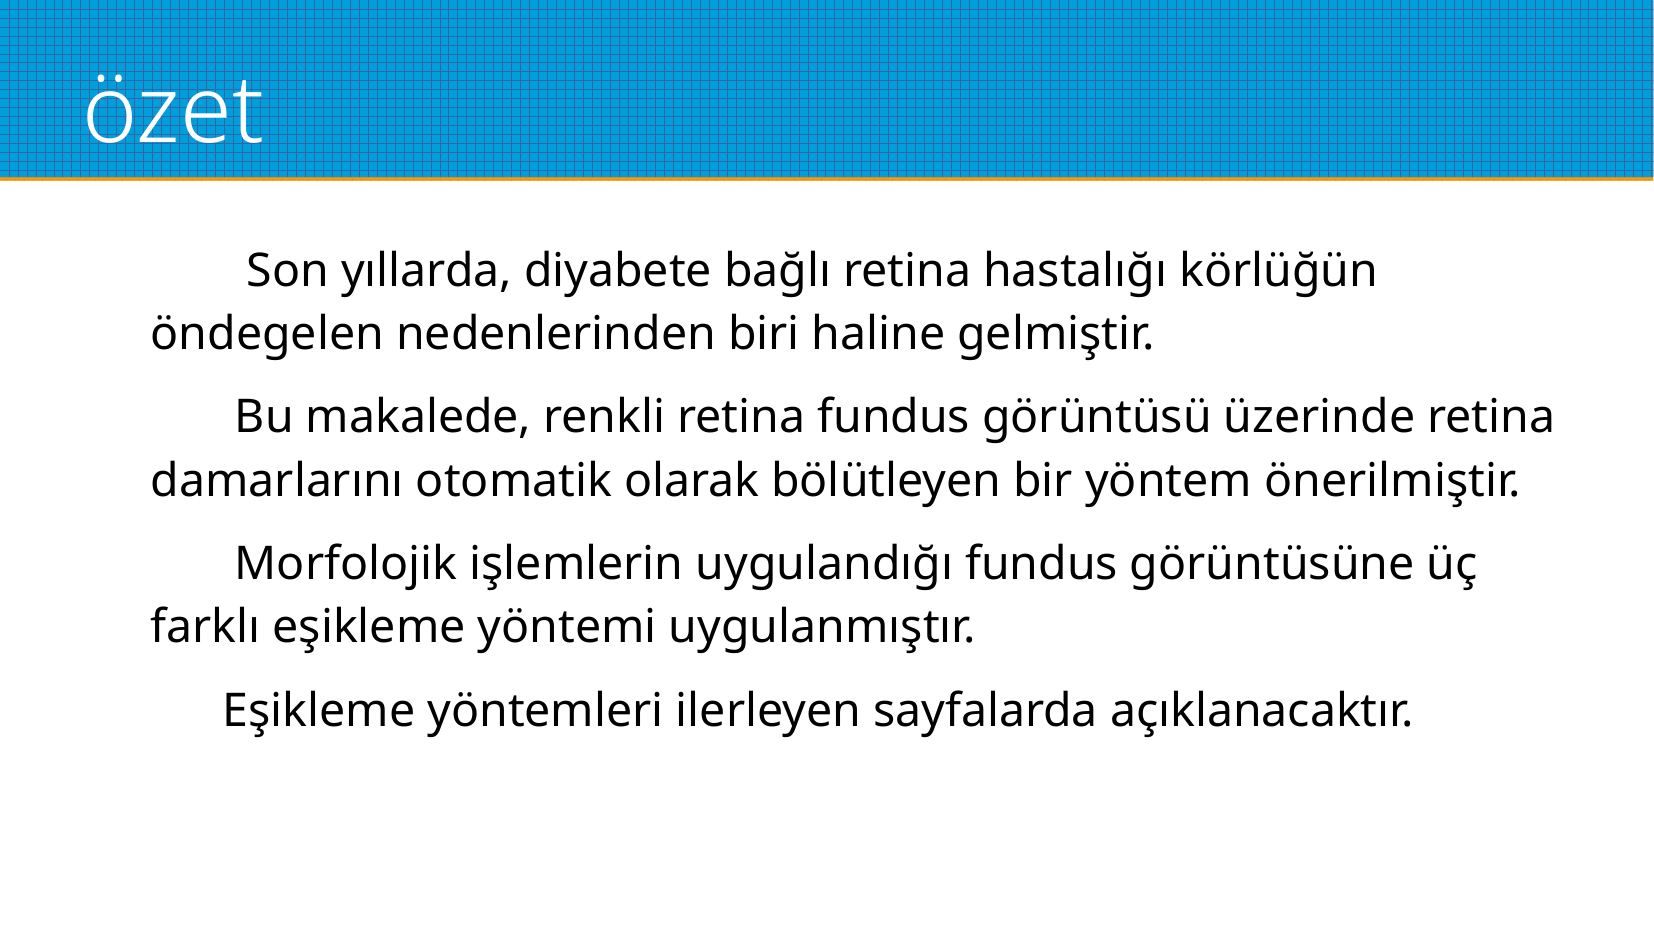

# özet
 Son yıllarda, diyabete bağlı retina hastalığı körlüğün öndegelen nedenlerinden biri haline gelmiştir.
 Bu makalede, renkli retina fundus görüntüsü üzerinde retina damarlarını otomatik olarak bölütleyen bir yöntem önerilmiştir.
 Morfolojik işlemlerin uygulandığı fundus görüntüsüne üç farklı eşikleme yöntemi uygulanmıştır.
 Eşikleme yöntemleri ilerleyen sayfalarda açıklanacaktır.